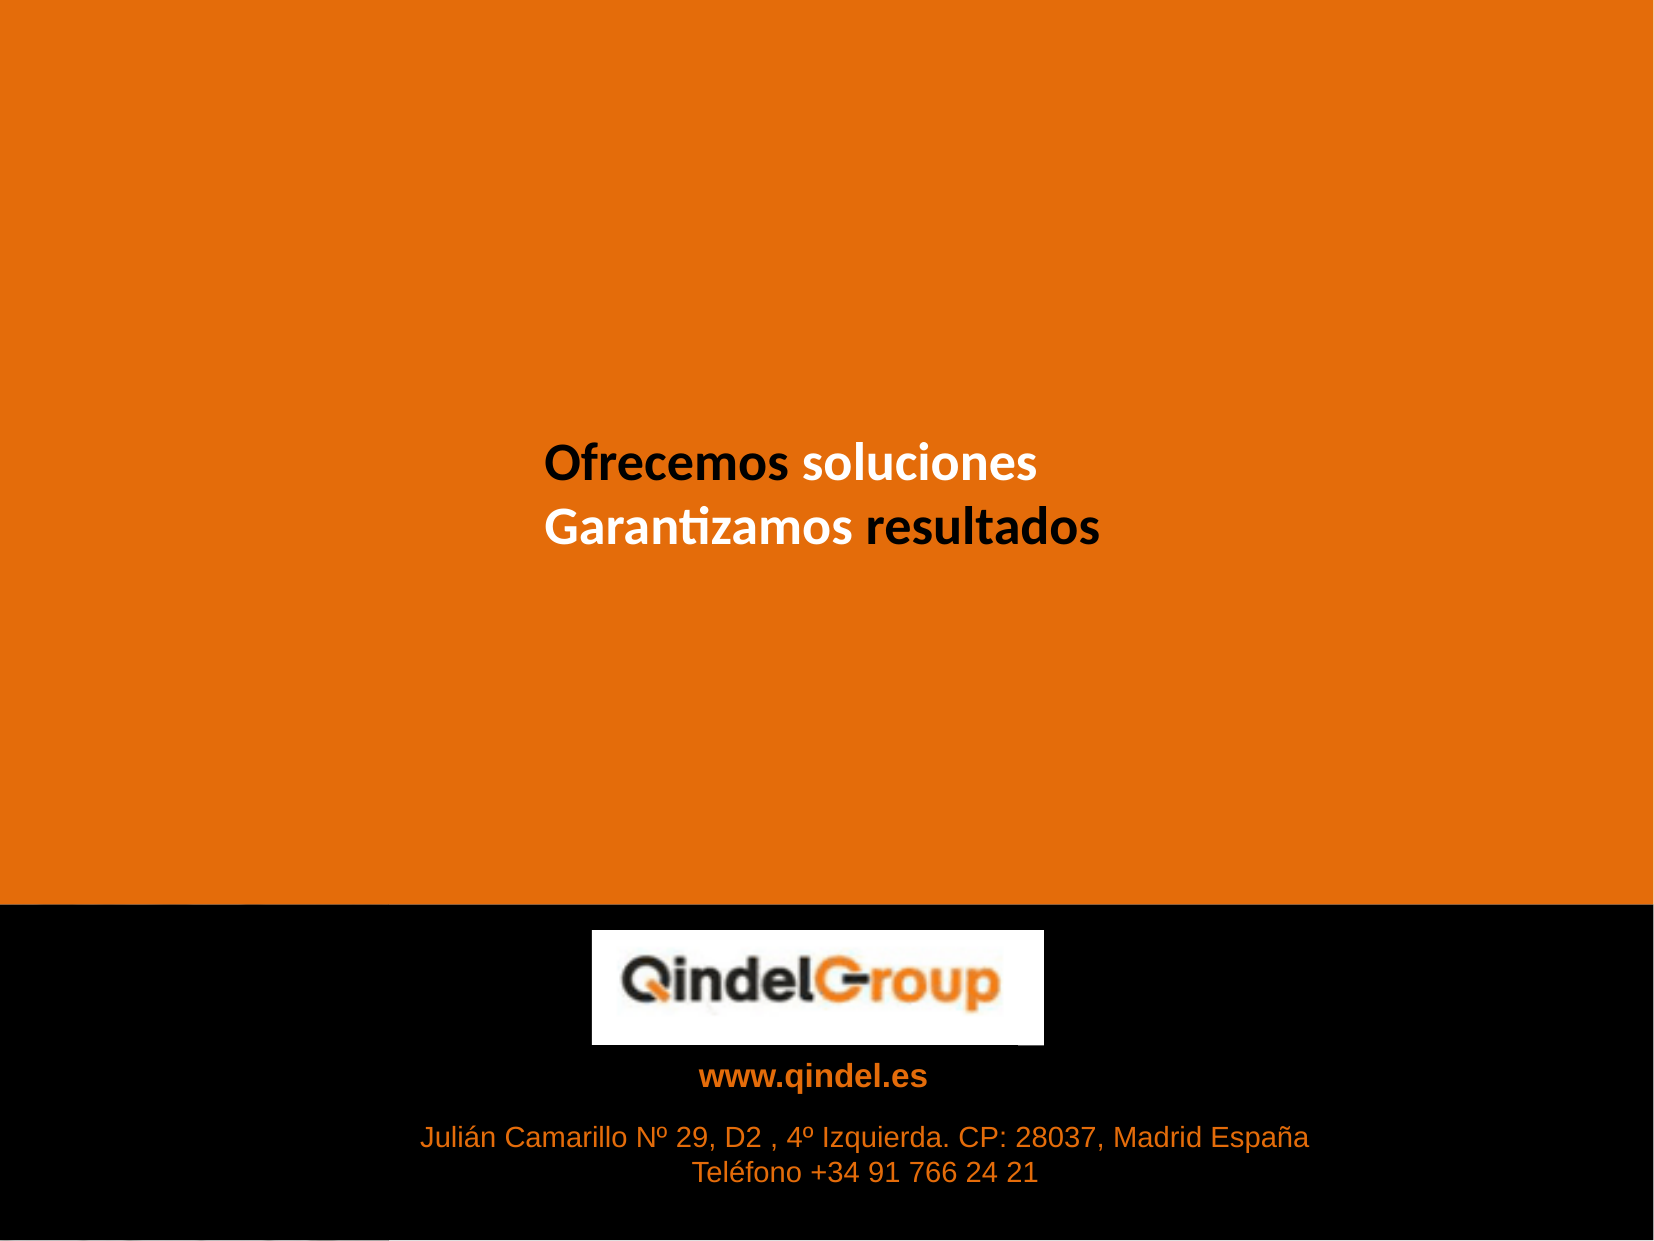

Ofrecemos soluciones
Garantizamos resultados
www.qindel.es
Julián Camarillo Nº 29, D2 , 4º Izquierda. CP: 28037, Madrid España Teléfono +34 91 766 24 21